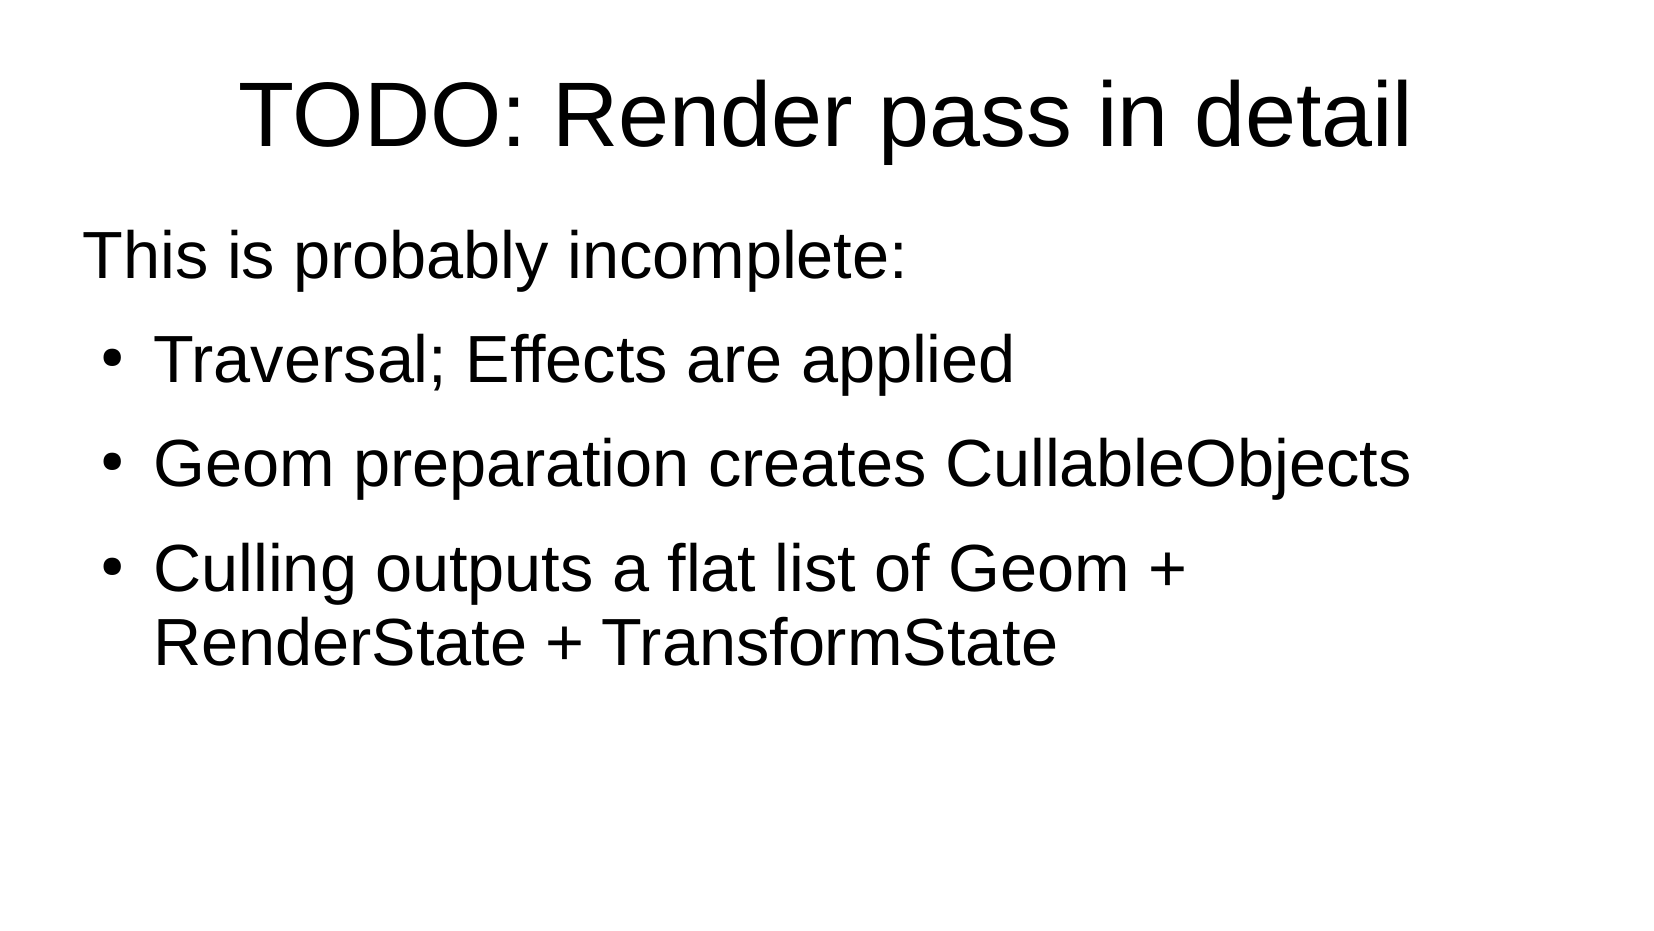

# TODO: Render pass in detail
This is probably incomplete:
Traversal; Effects are applied
Geom preparation creates CullableObjects
Culling outputs a flat list of Geom + RenderState + TransformState